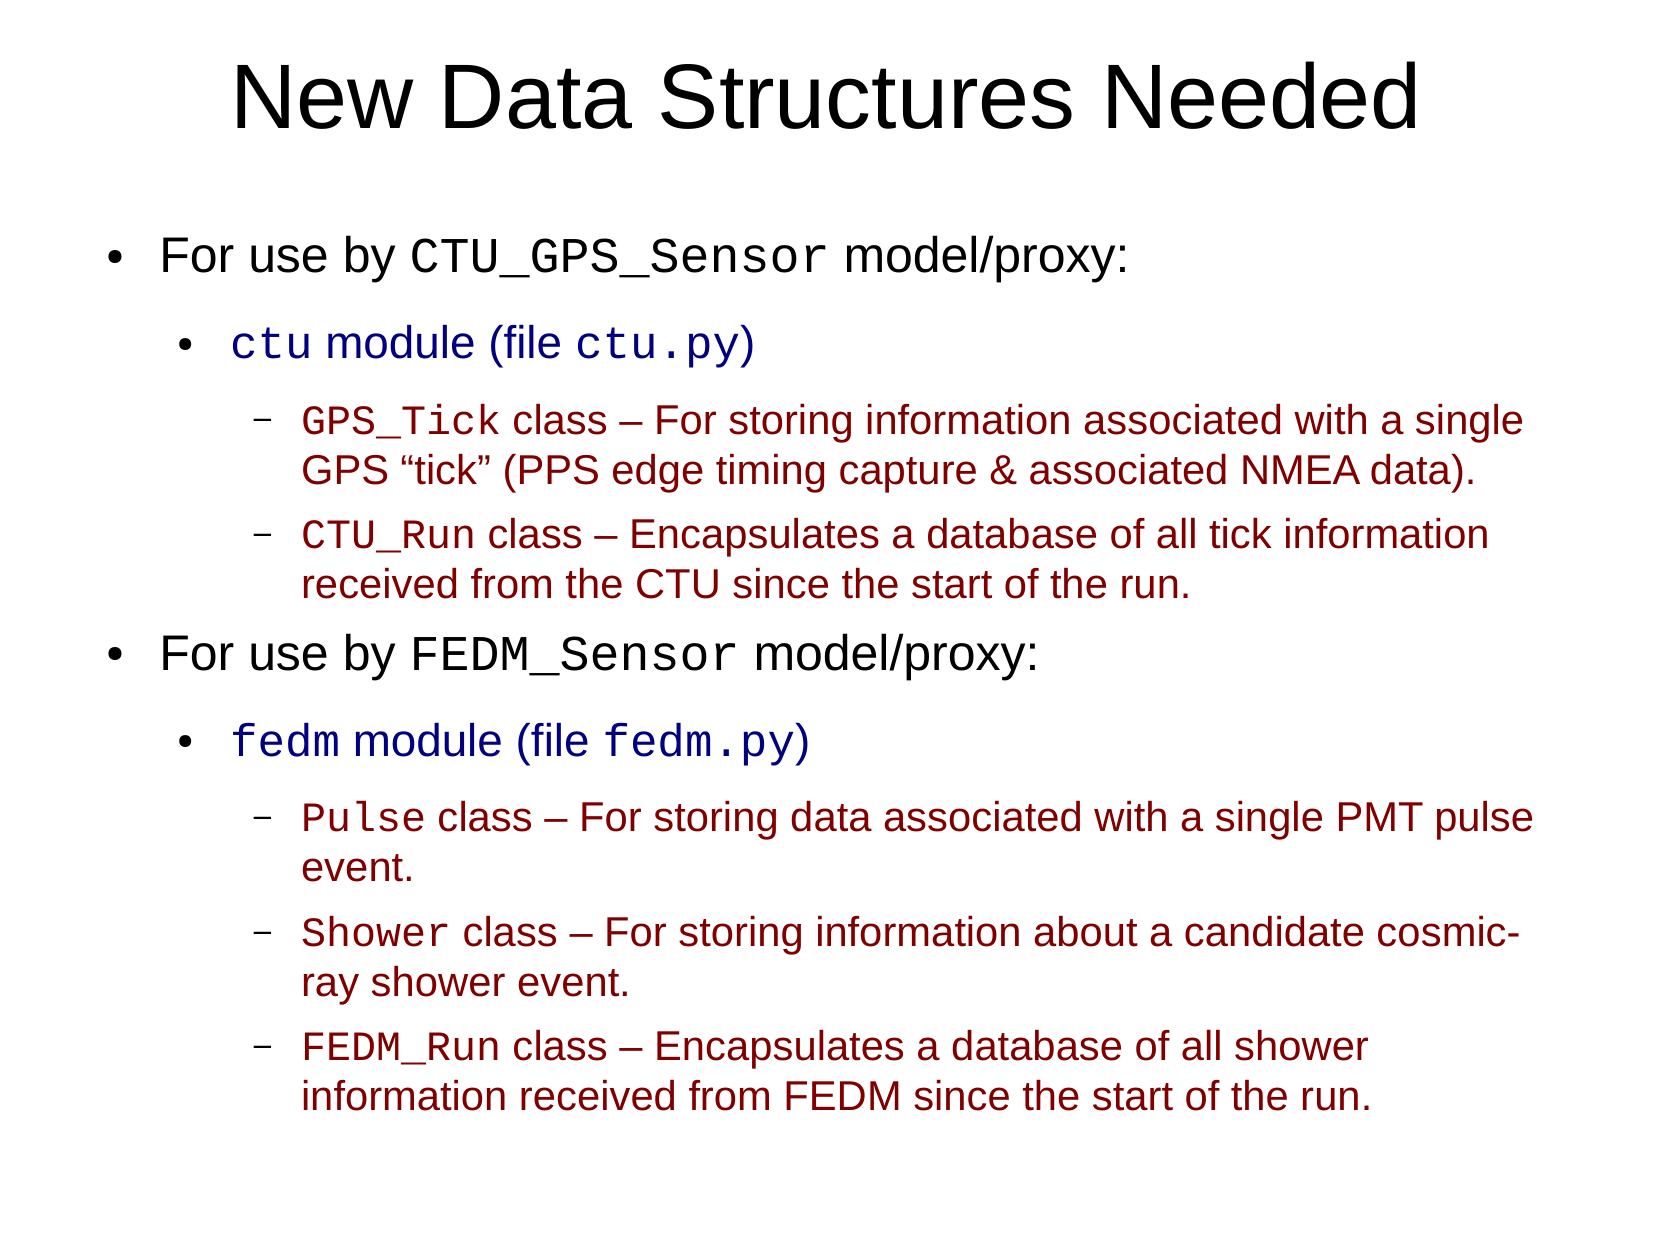

# New Data Structures Needed
For use by CTU_GPS_Sensor model/proxy:
ctu module (file ctu.py)
GPS_Tick class – For storing information associated with a single GPS “tick” (PPS edge timing capture & associated NMEA data).
CTU_Run class – Encapsulates a database of all tick information received from the CTU since the start of the run.
For use by FEDM_Sensor model/proxy:
fedm module (file fedm.py)
Pulse class – For storing data associated with a single PMT pulse event.
Shower class – For storing information about a candidate cosmic-ray shower event.
FEDM_Run class – Encapsulates a database of all shower information received from FEDM since the start of the run.